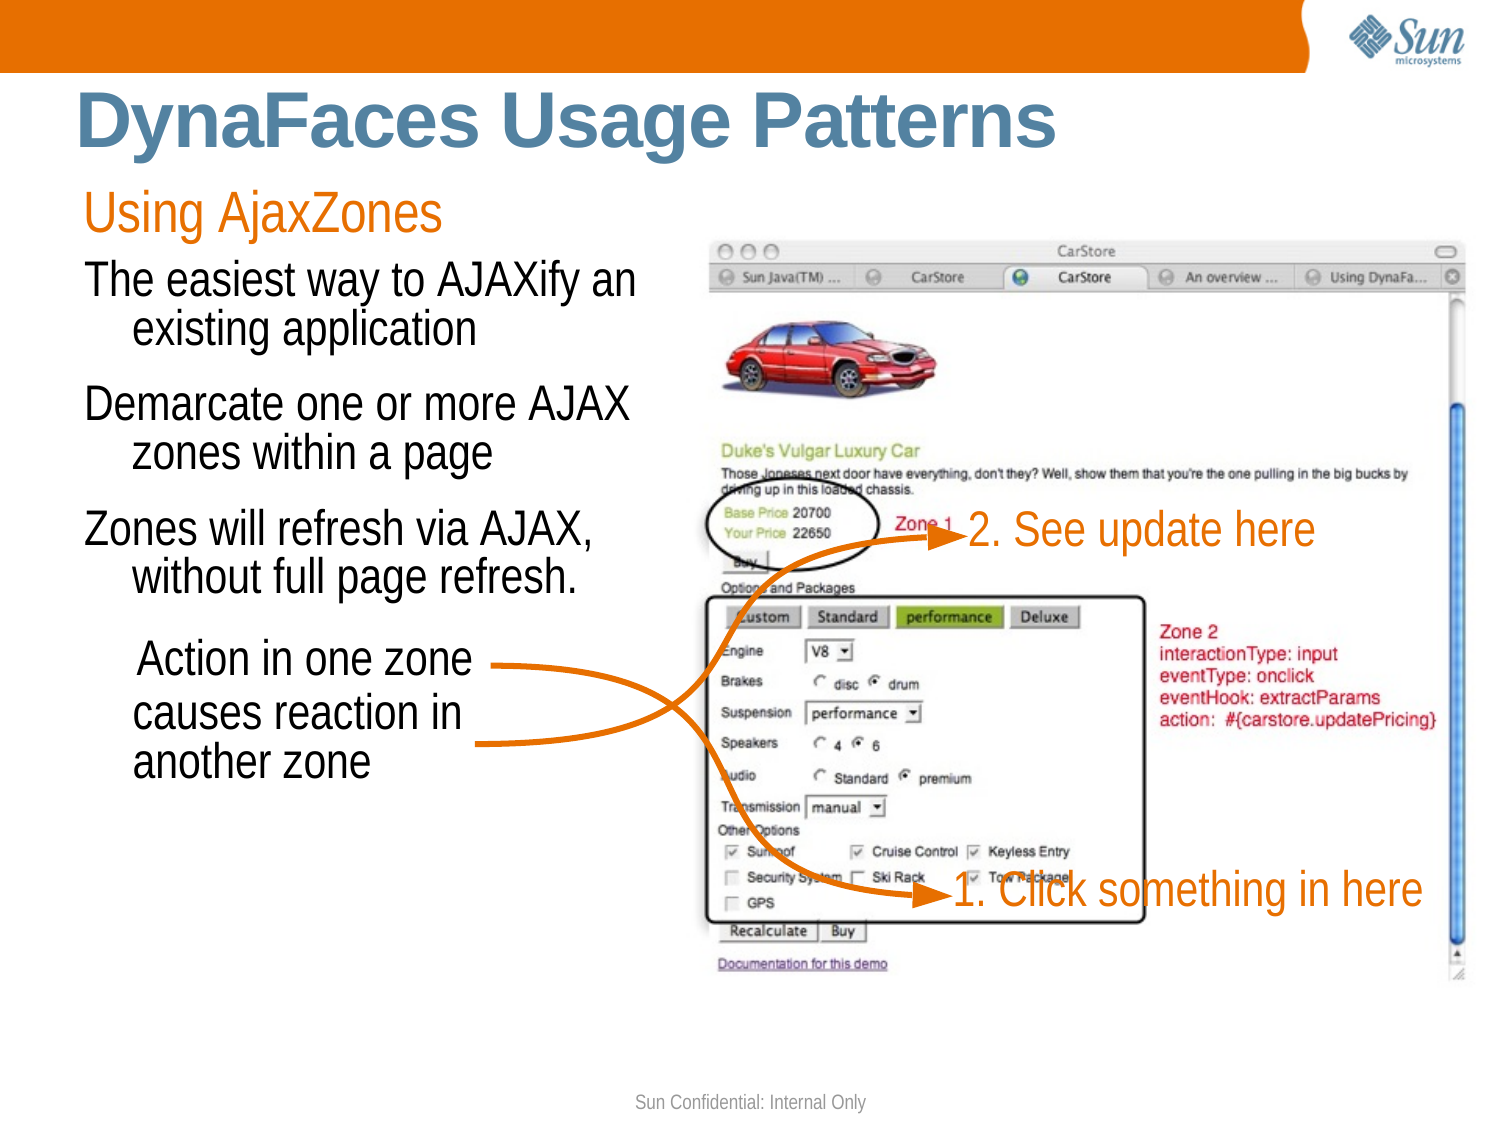

# DynaFaces Usage Patterns
Using AjaxZones
The easiest way to AJAXify an existing application
Demarcate one or more AJAX zones within a page
Zones will refresh via AJAX, without full page refresh.
2. See update here
Action in one zone
causes reaction in another zone
1. Click something in here